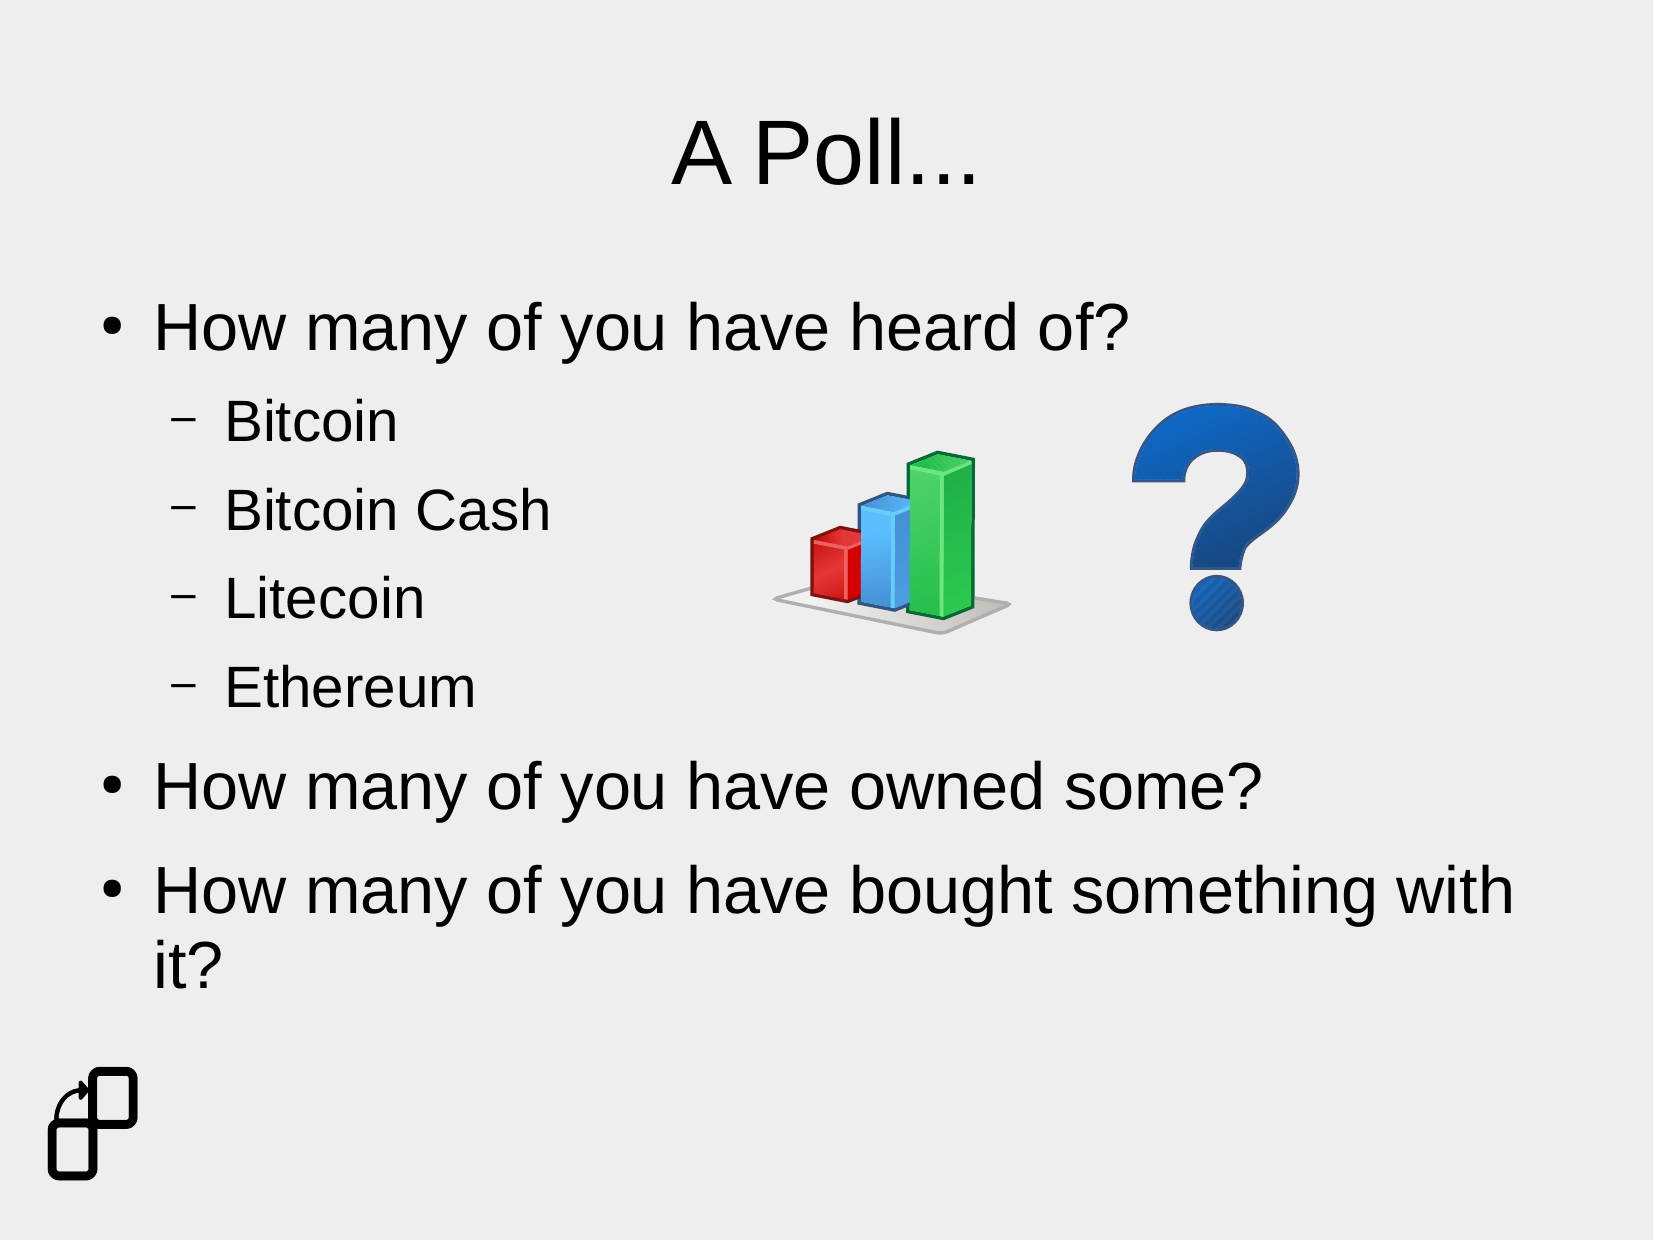

# A Poll...
How many of you have heard of?
Bitcoin
Bitcoin Cash
Litecoin
Ethereum
How many of you have owned some?
How many of you have bought something with it?